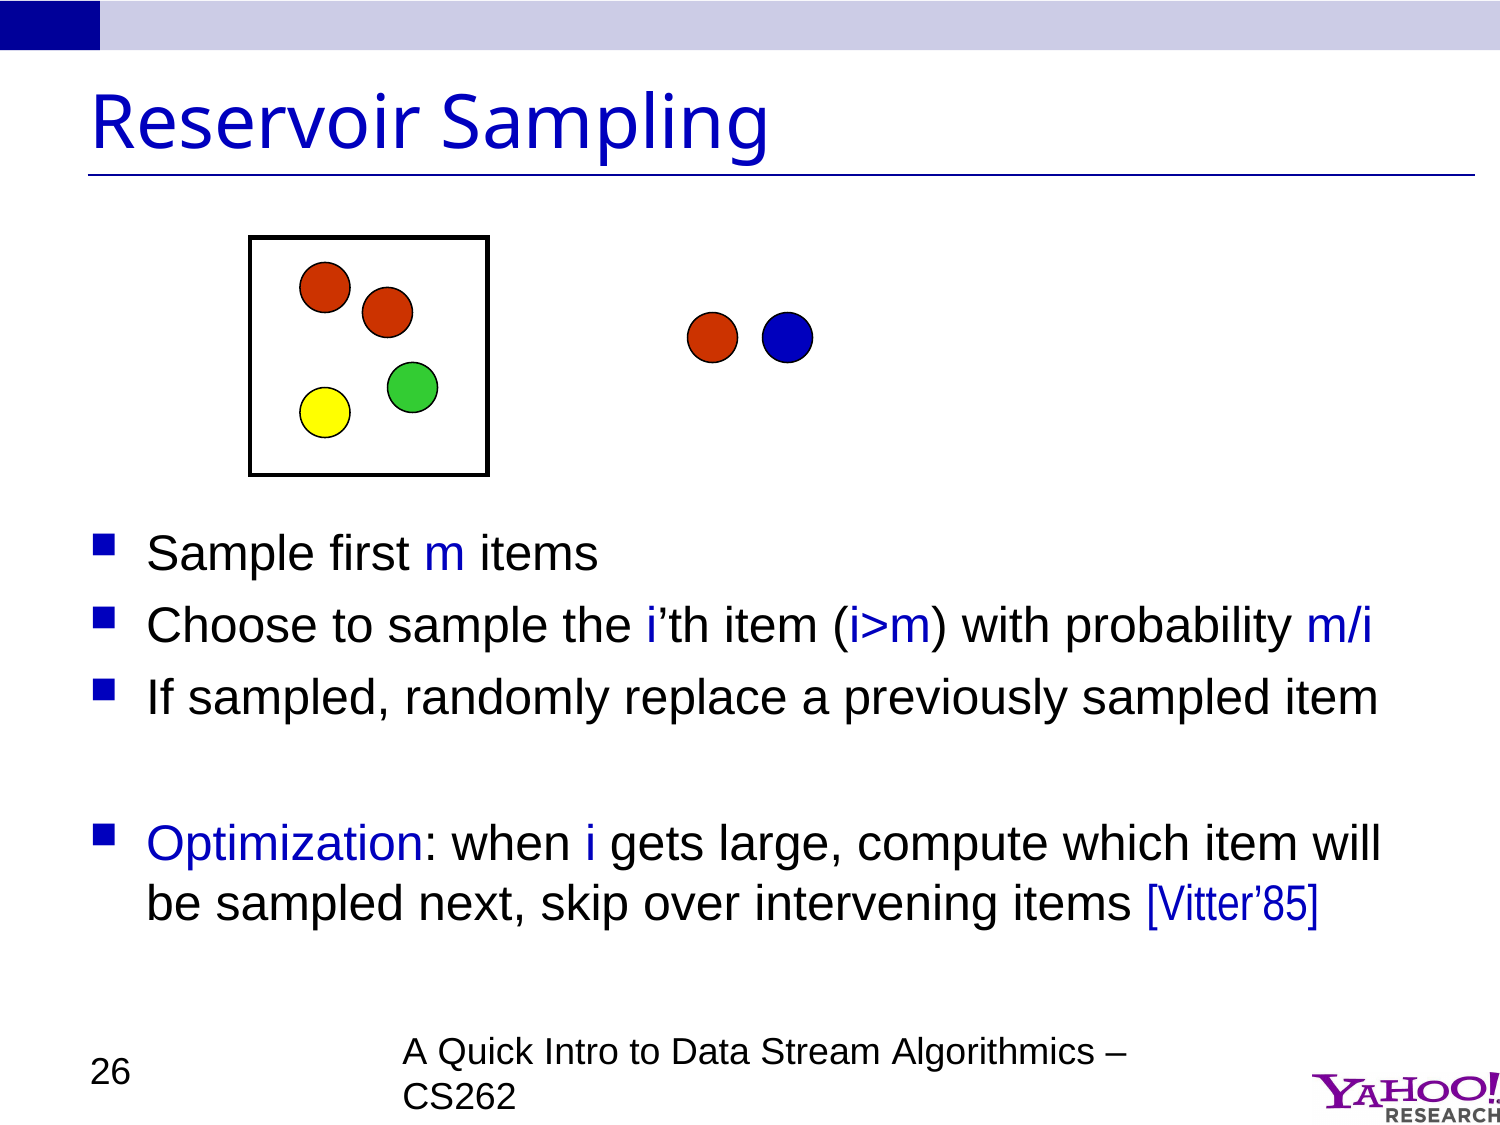

# Reservoir Sampling
Sample first m items
Choose to sample the i’th item (i>m) with probability m/i
If sampled, randomly replace a previously sampled item
Optimization: when i gets large, compute which item will be sampled next, skip over intervening items [Vitter’85]
Fundamentals of Analyzing and Mining Data Streams
26